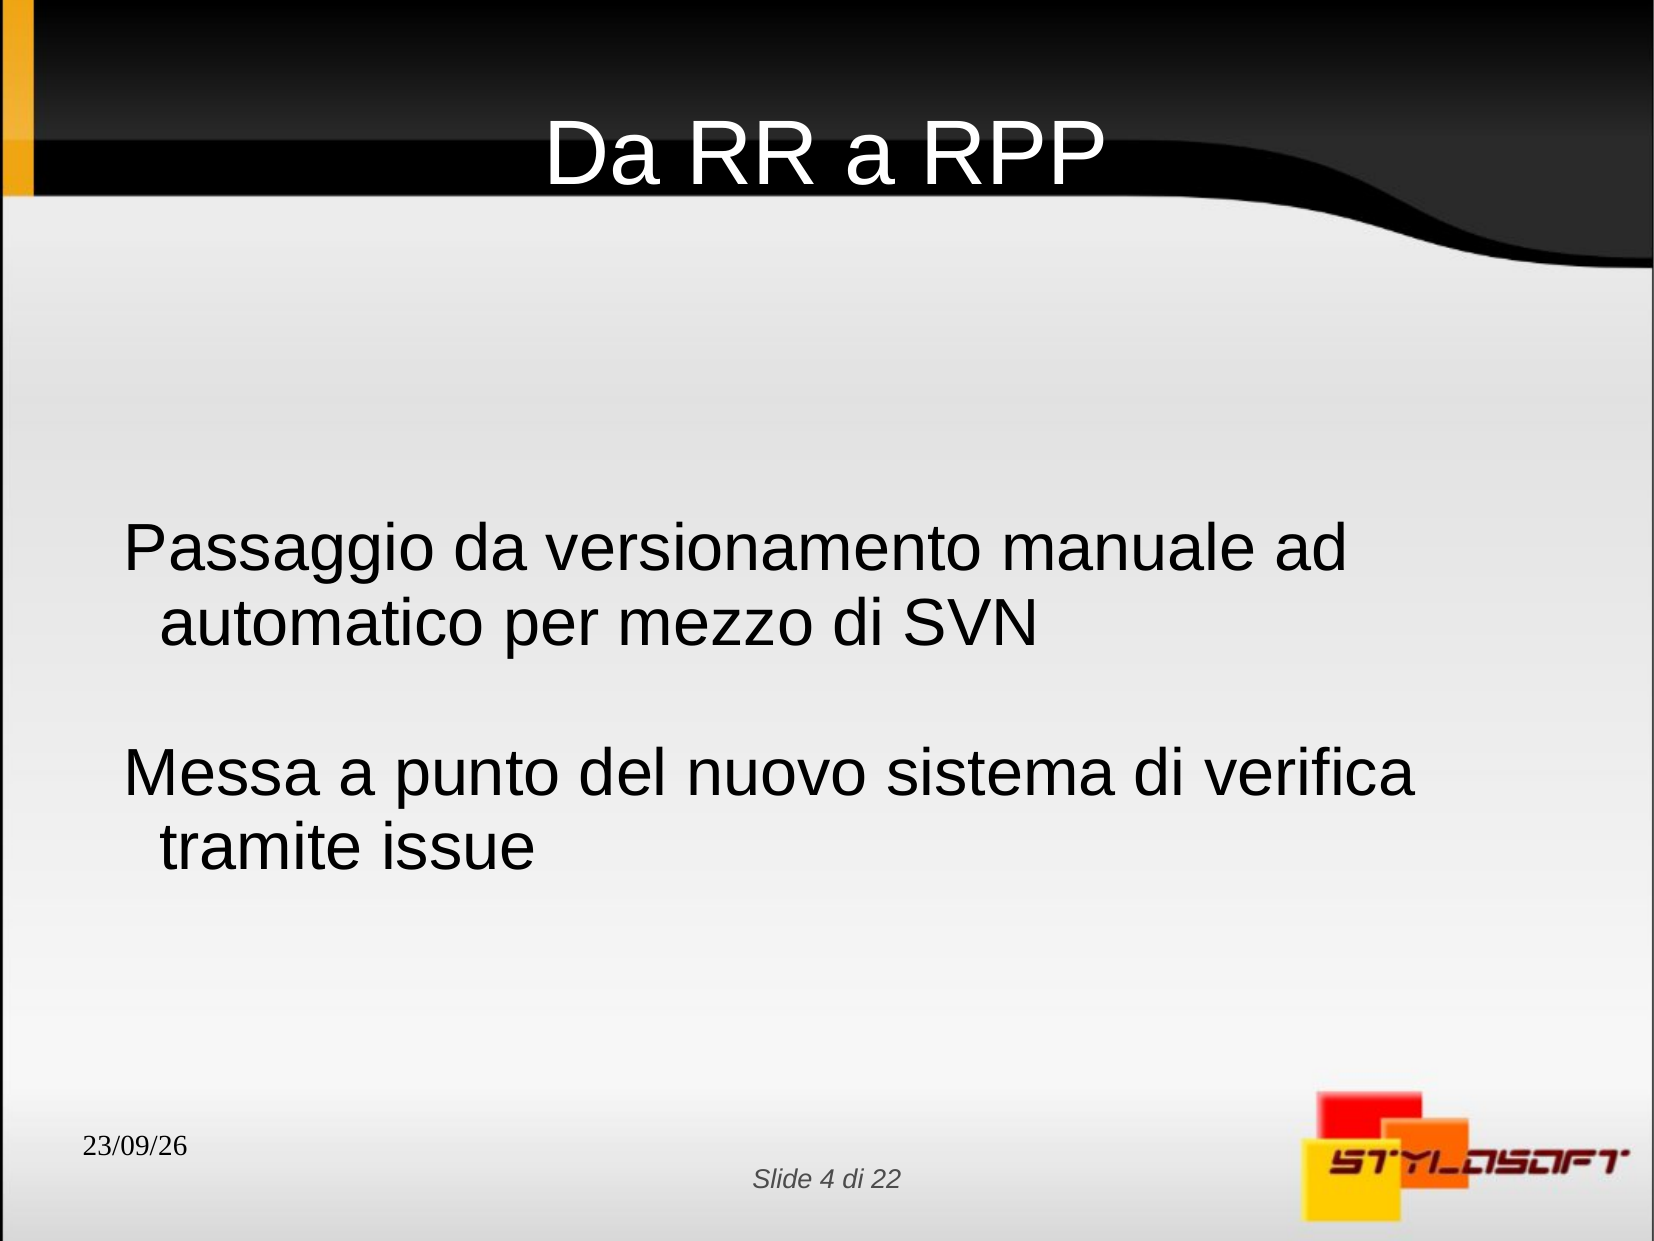

# Da RR a RPP
Passaggio da versionamento manuale ad automatico per mezzo di SVN
Messa a punto del nuovo sistema di verifica tramite issue
Slide di 22